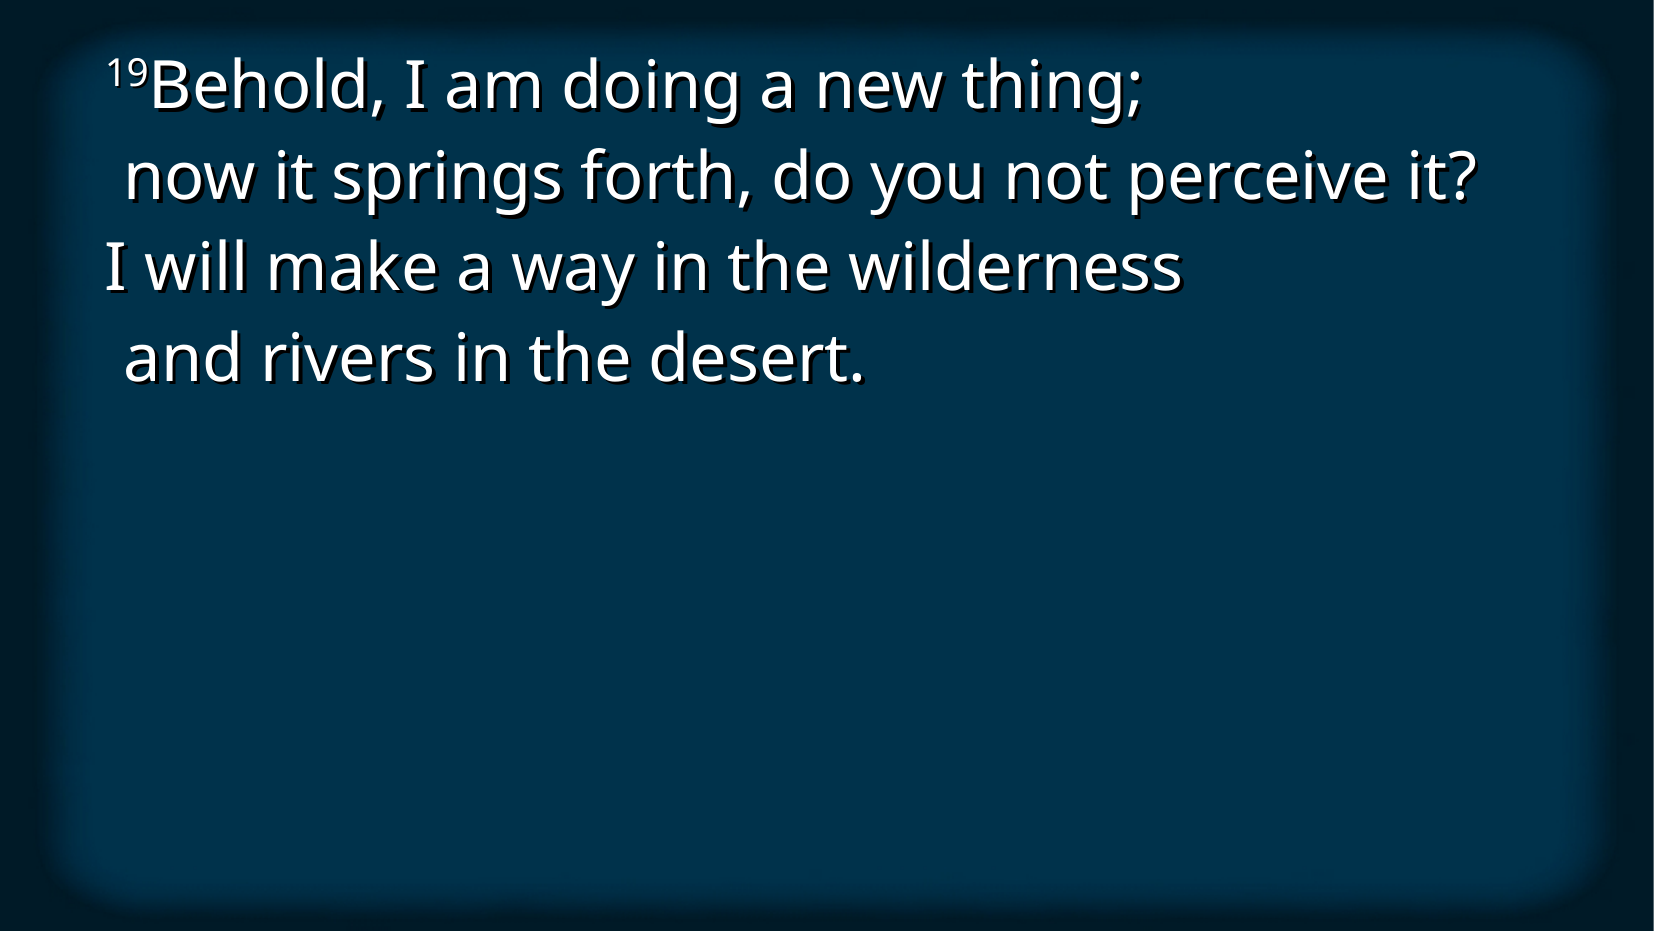

19Behold, I am doing a new thing;
now it springs forth, do you not perceive it?
I will make a way in the wilderness
and rivers in the desert.